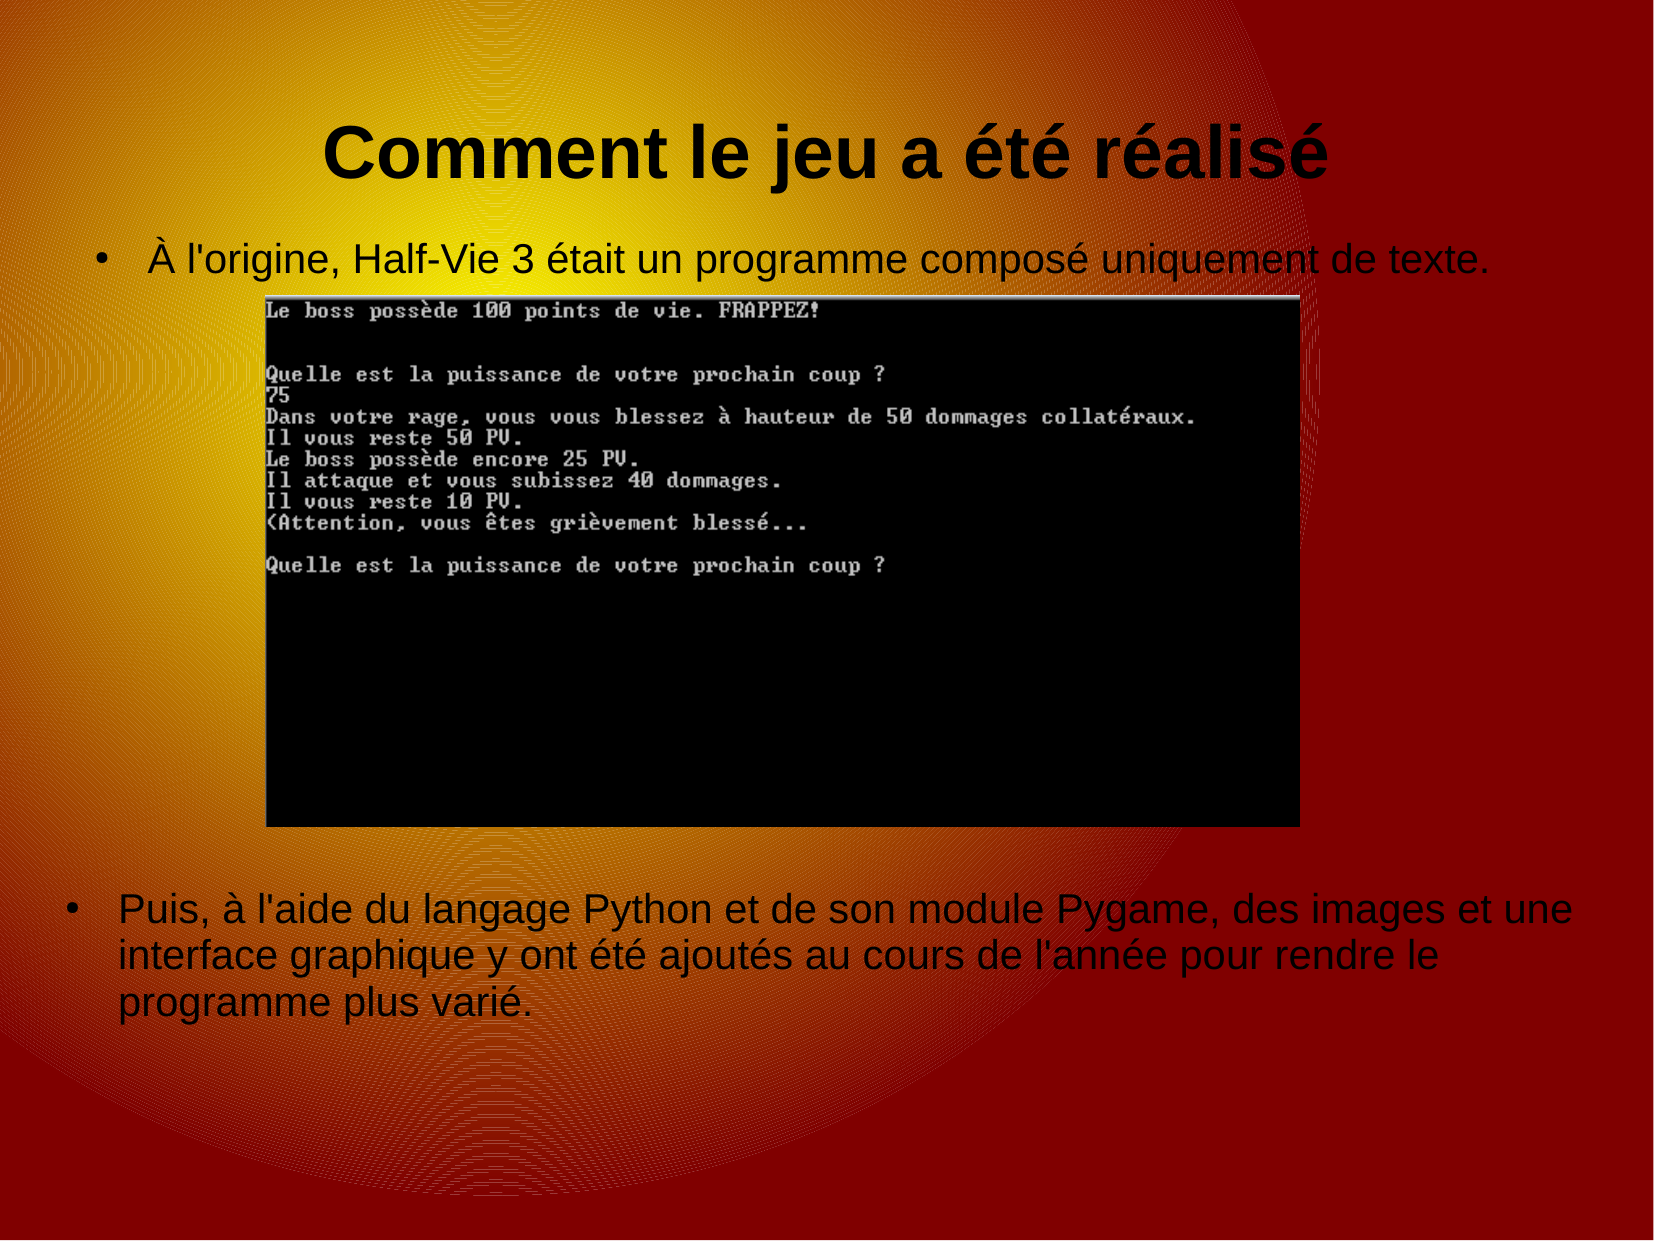

# Comment le jeu a été réalisé
À l'origine, Half-Vie 3 était un programme composé uniquement de texte.
Puis, à l'aide du langage Python et de son module Pygame, des images et une interface graphique y ont été ajoutés au cours de l'année pour rendre le programme plus varié.